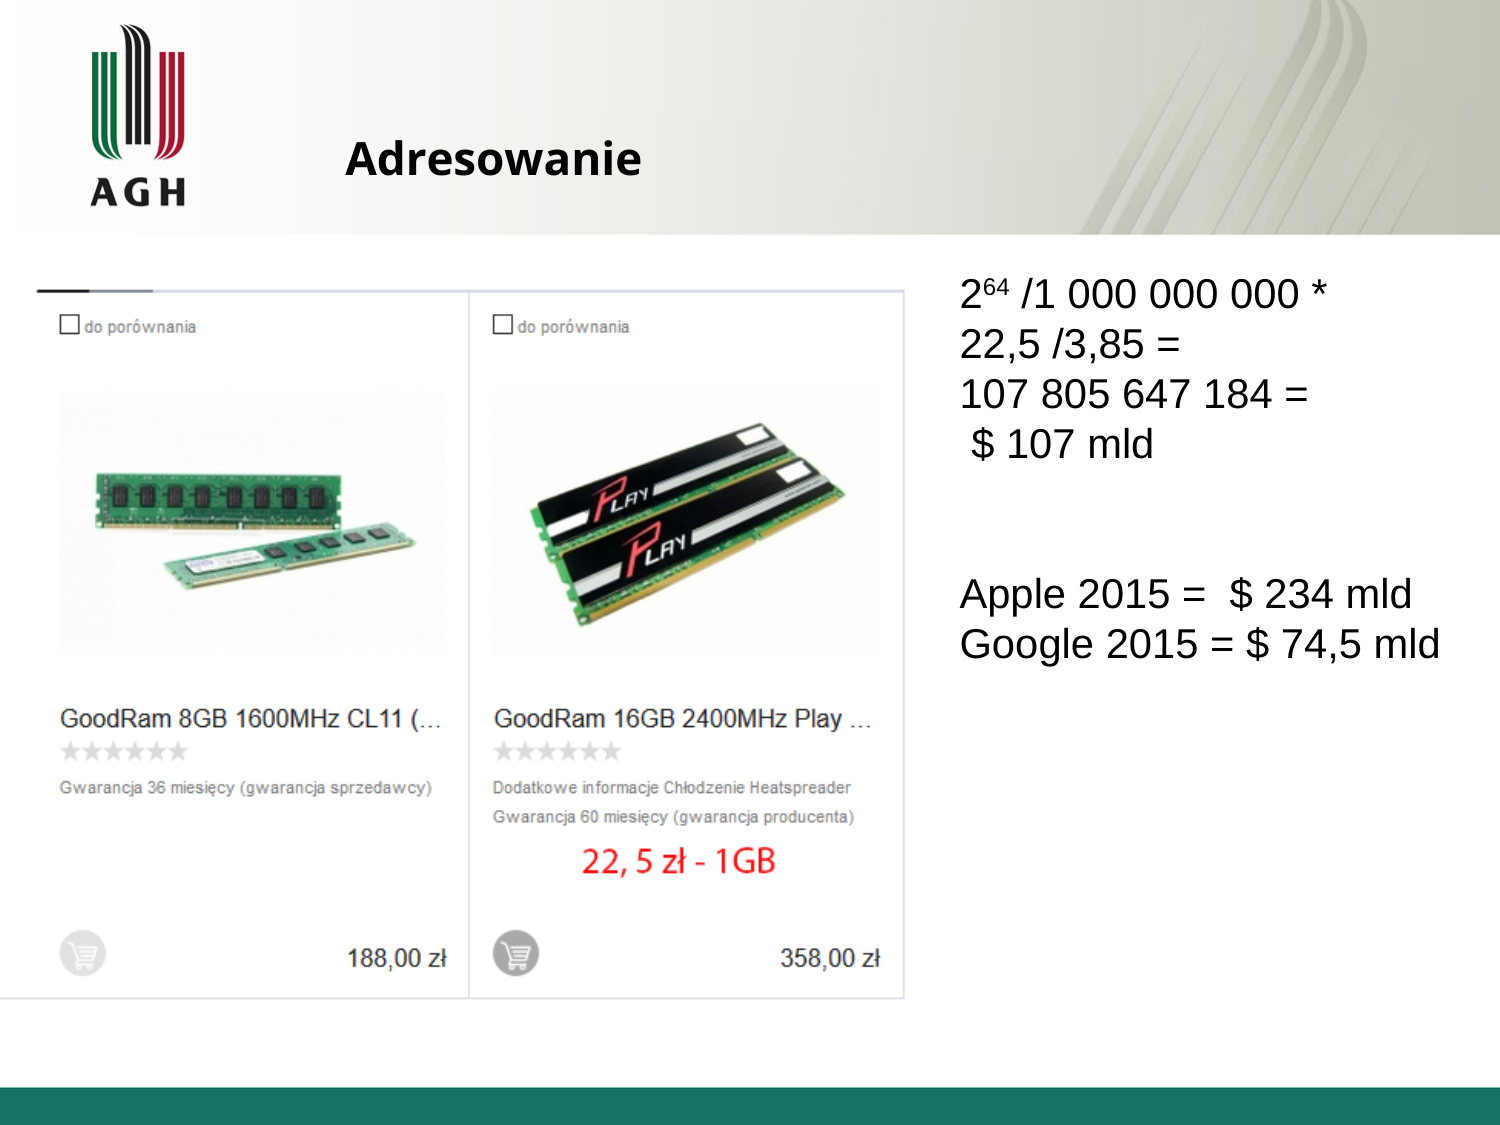

# Adresowanie
264 /1 000 000 000 * 22,5 /3,85 =
107 805 647 184 =
 $ 107 mld
Apple 2015 = $ 234 mld
Google 2015 = $ 74,5 mld